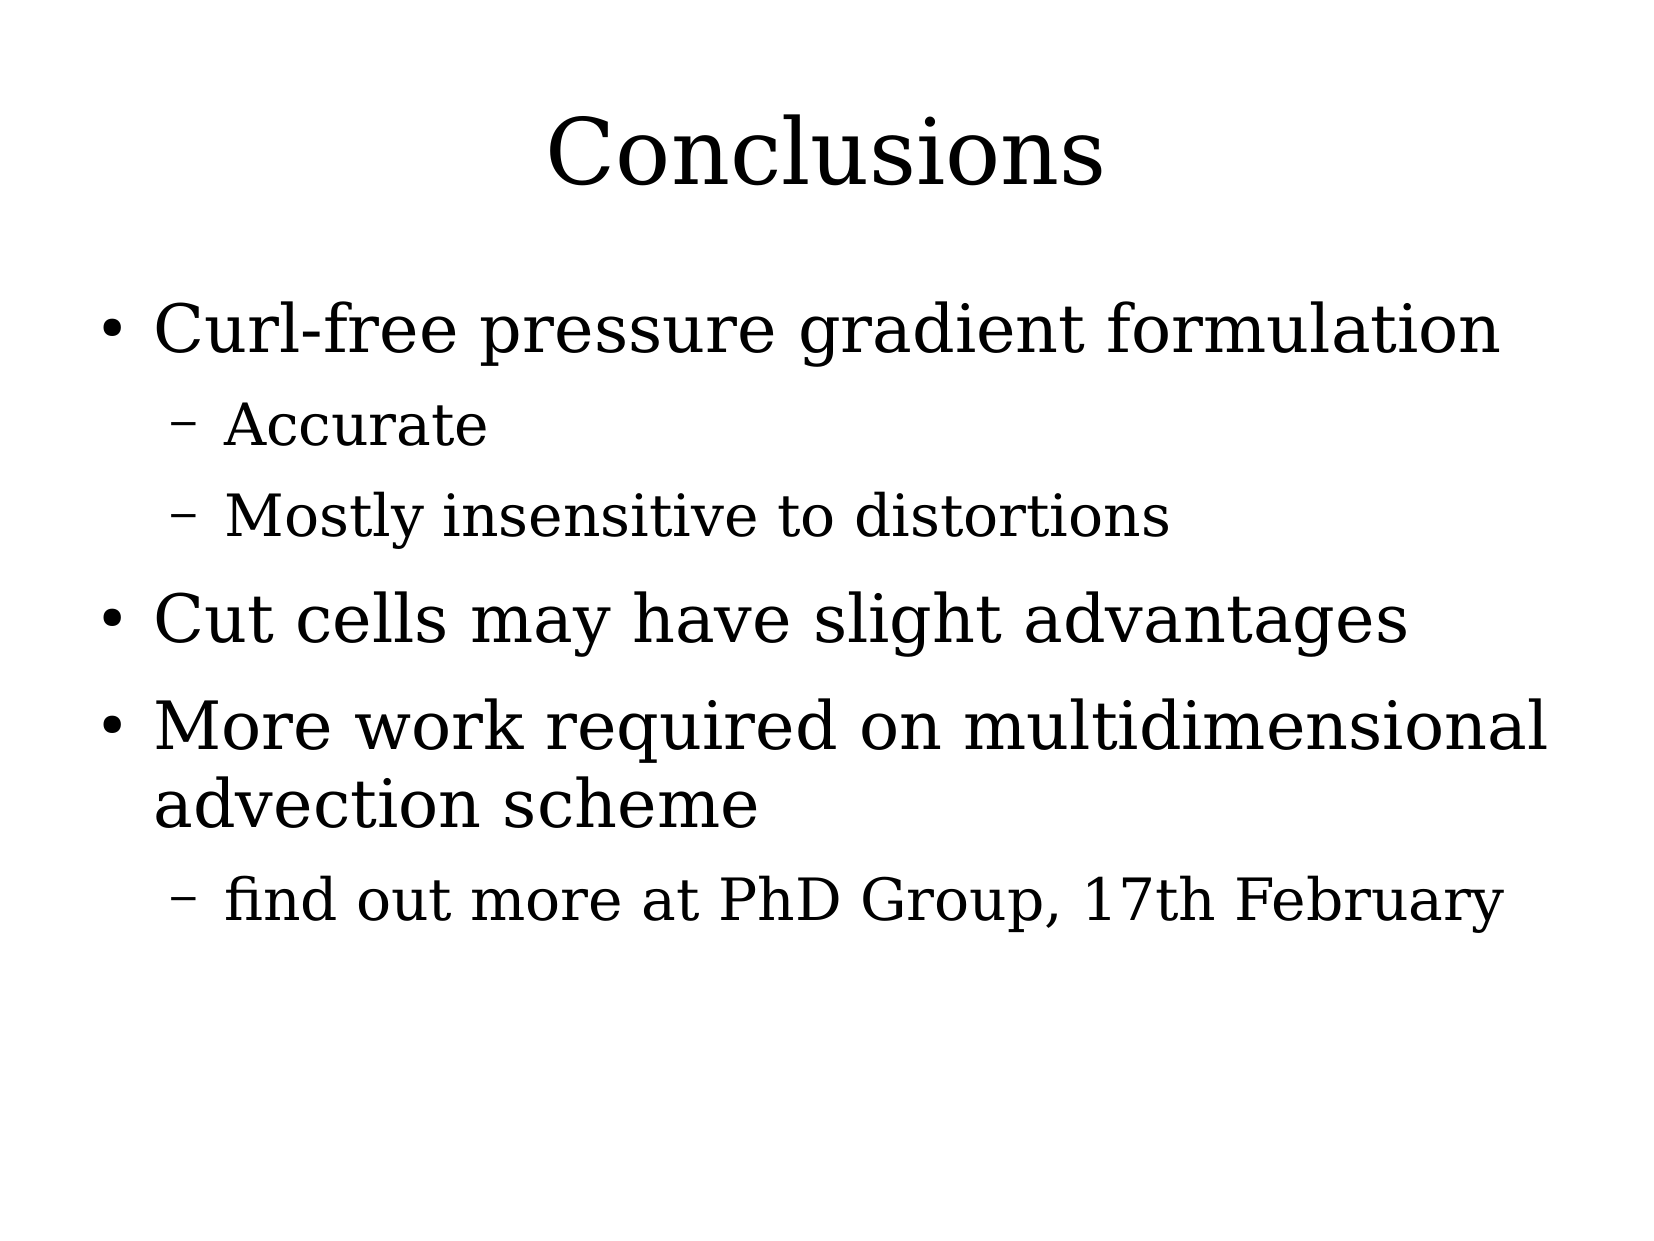

# Conclusions
Curl-free pressure gradient formulation
Accurate
Mostly insensitive to distortions
Cut cells may have slight advantages
More work required on multidimensional advection scheme
find out more at PhD Group, 17th February